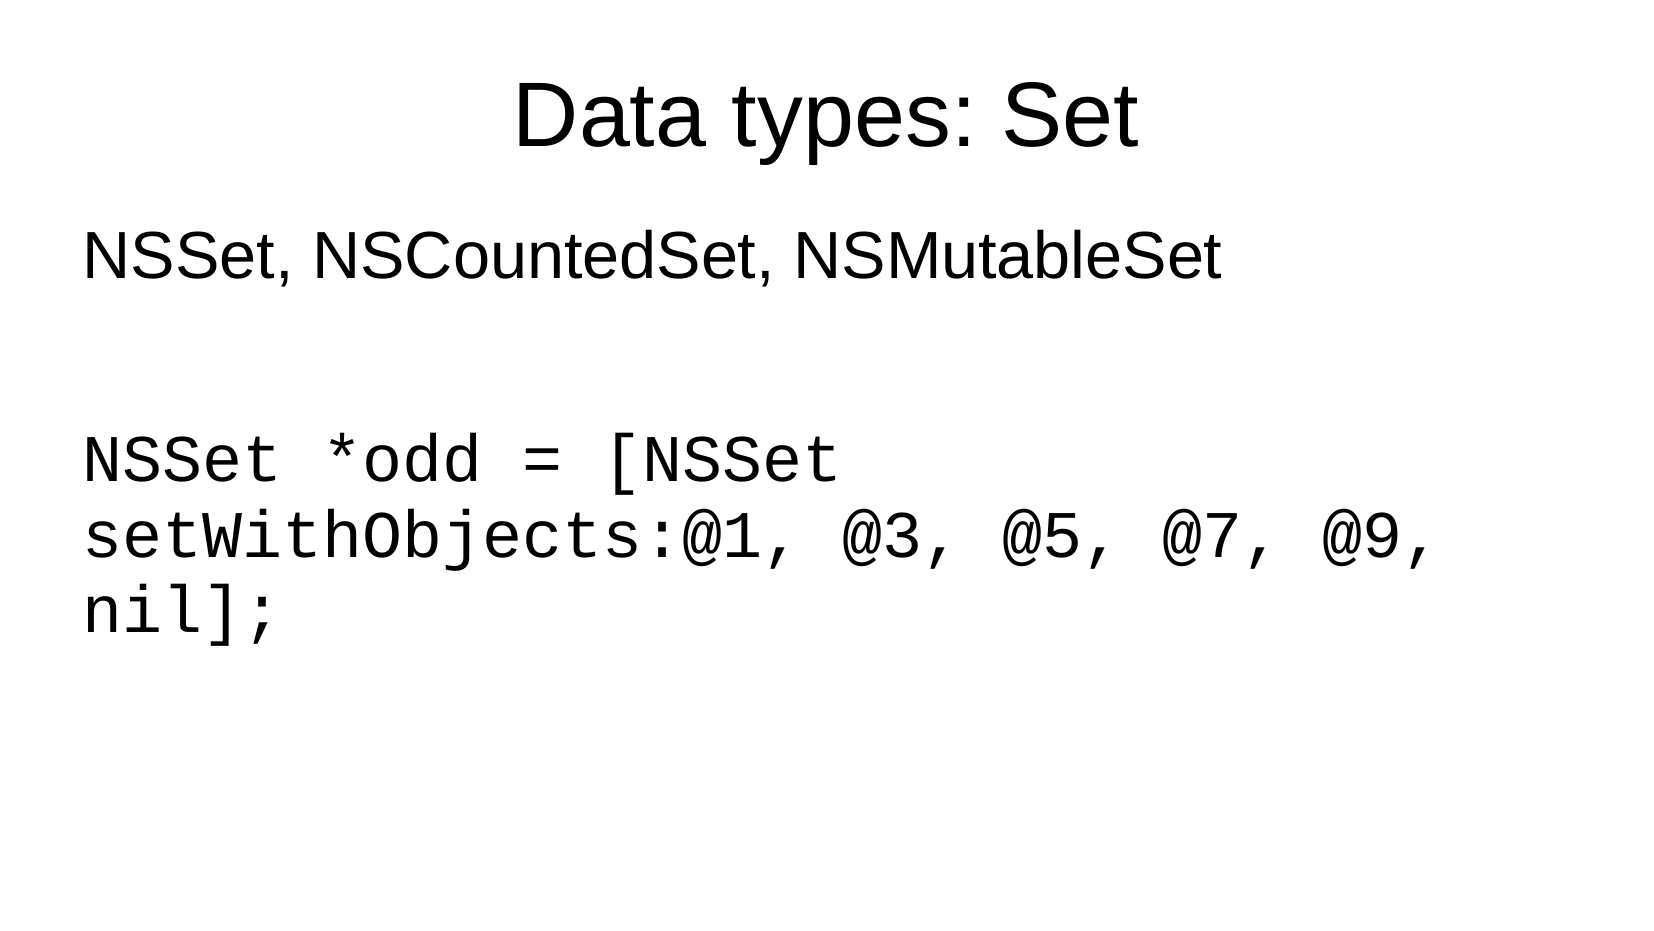

# Data types: Set
NSSet, NSCountedSet, NSMutableSet
NSSet *odd = [NSSet setWithObjects:@1, @3, @5, @7, @9, nil];